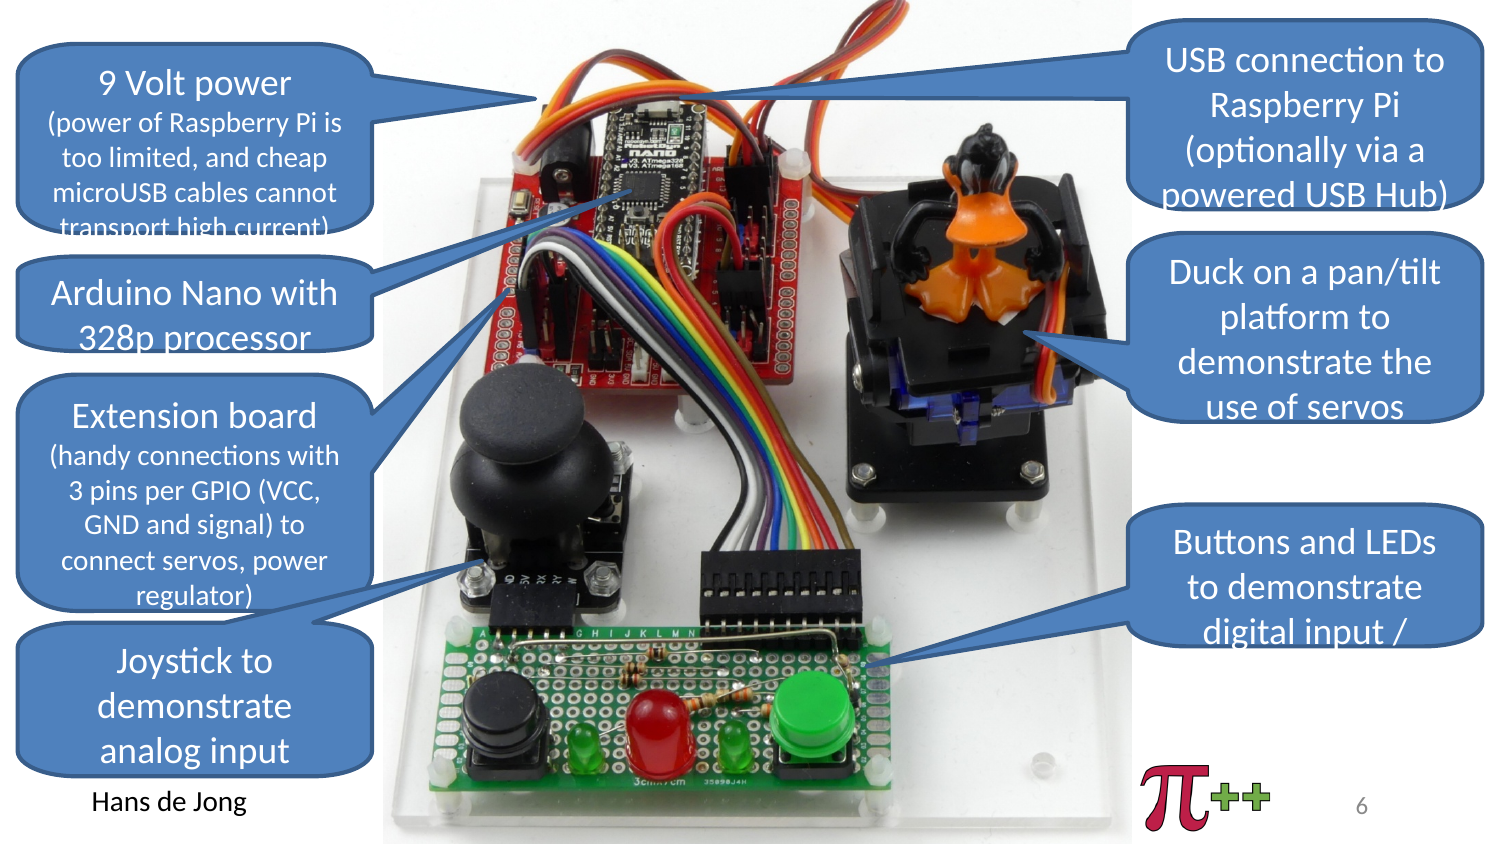

USB connection to Raspberry Pi (optionally via a powered USB Hub)
9 Volt power
(power of Raspberry Pi is too limited, and cheap microUSB cables cannot transport high current)
Duck on a pan/tilt platform to demonstrate the use of servos
Arduino Nano with 328p processor
Extension board
(handy connections with 3 pins per GPIO (VCC, GND and signal) to connect servos, power regulator)
Buttons and LEDs to demonstrate digital input / output
Joystick to demonstrate analog input